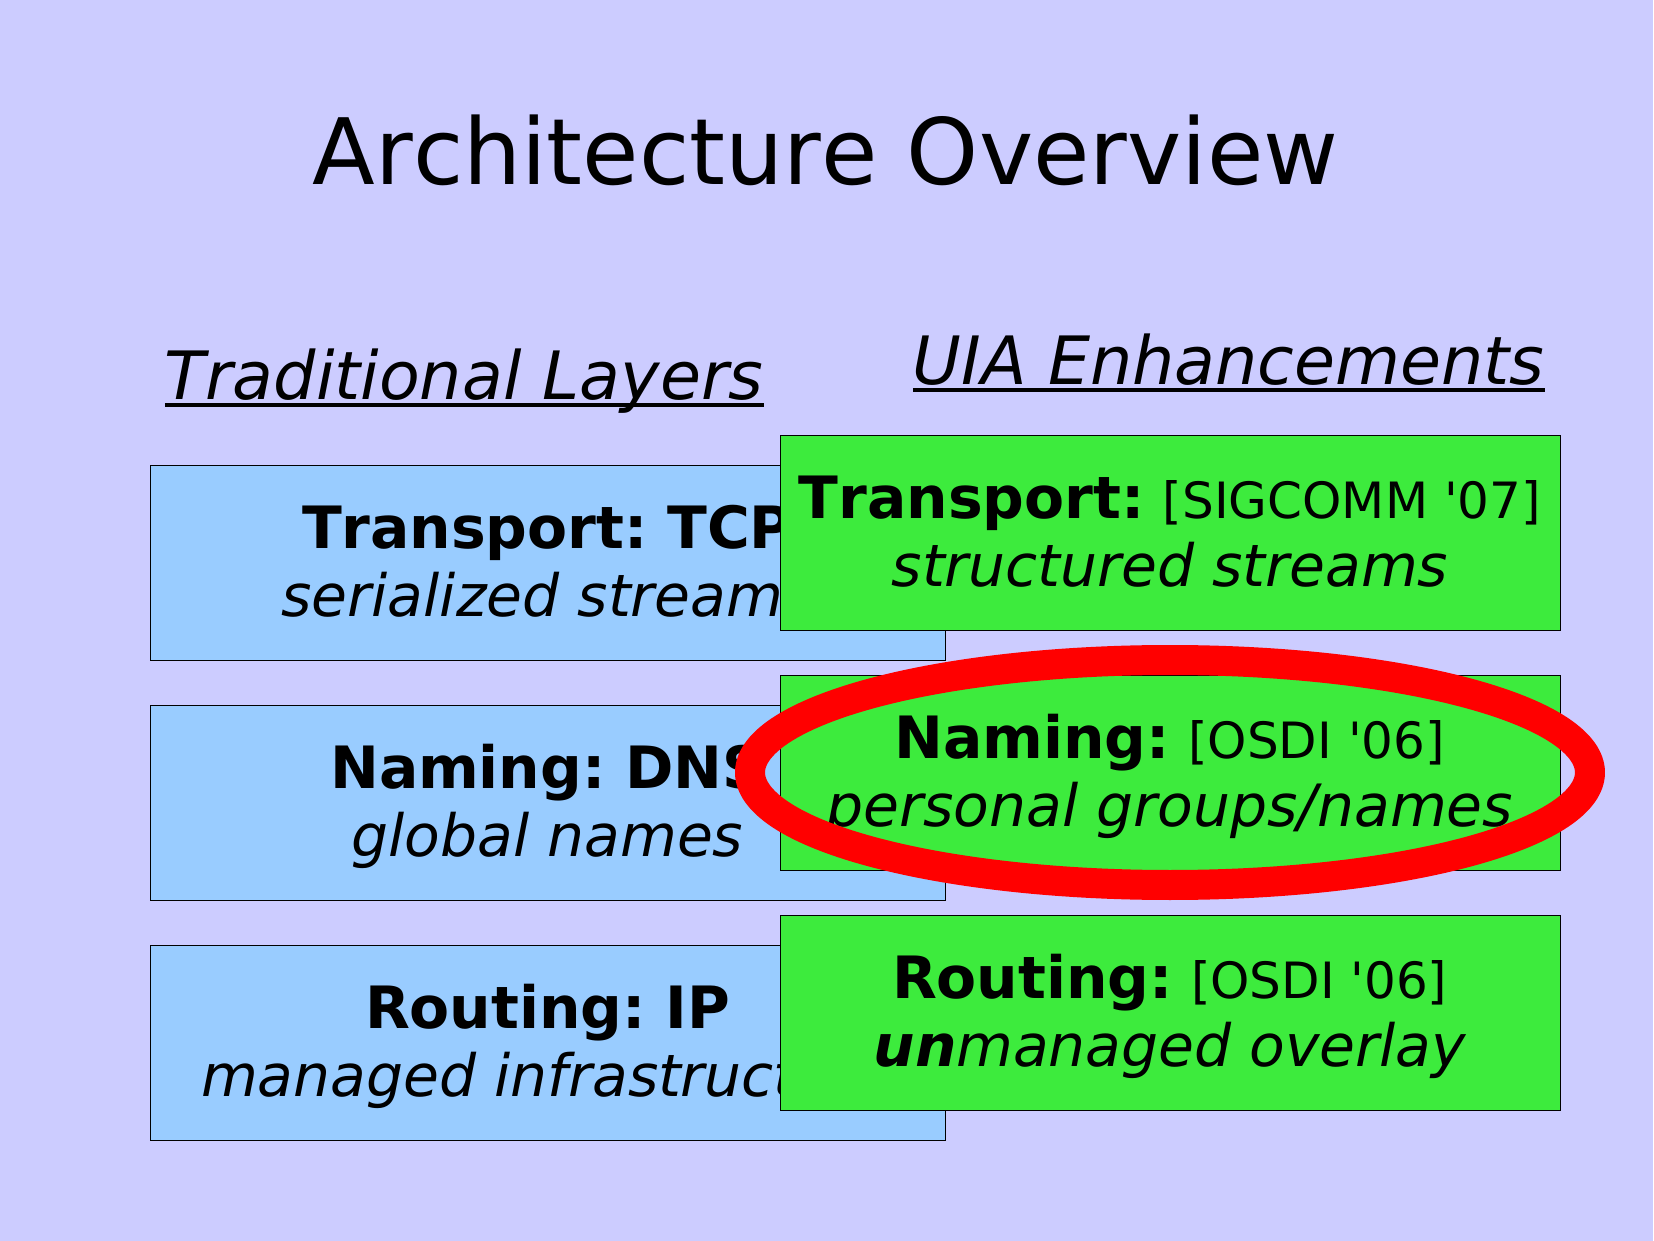

# Architecture Overview
UIA Enhancements
Traditional Layers
Transport: [SIGCOMM '07]
structured streams
Transport: TCP
serialized streams
Naming: [OSDI '06]
personal groups/names
Naming: DNS
global names
Routing: [OSDI '06]
unmanaged overlay
Routing: IP
managed infrastructure